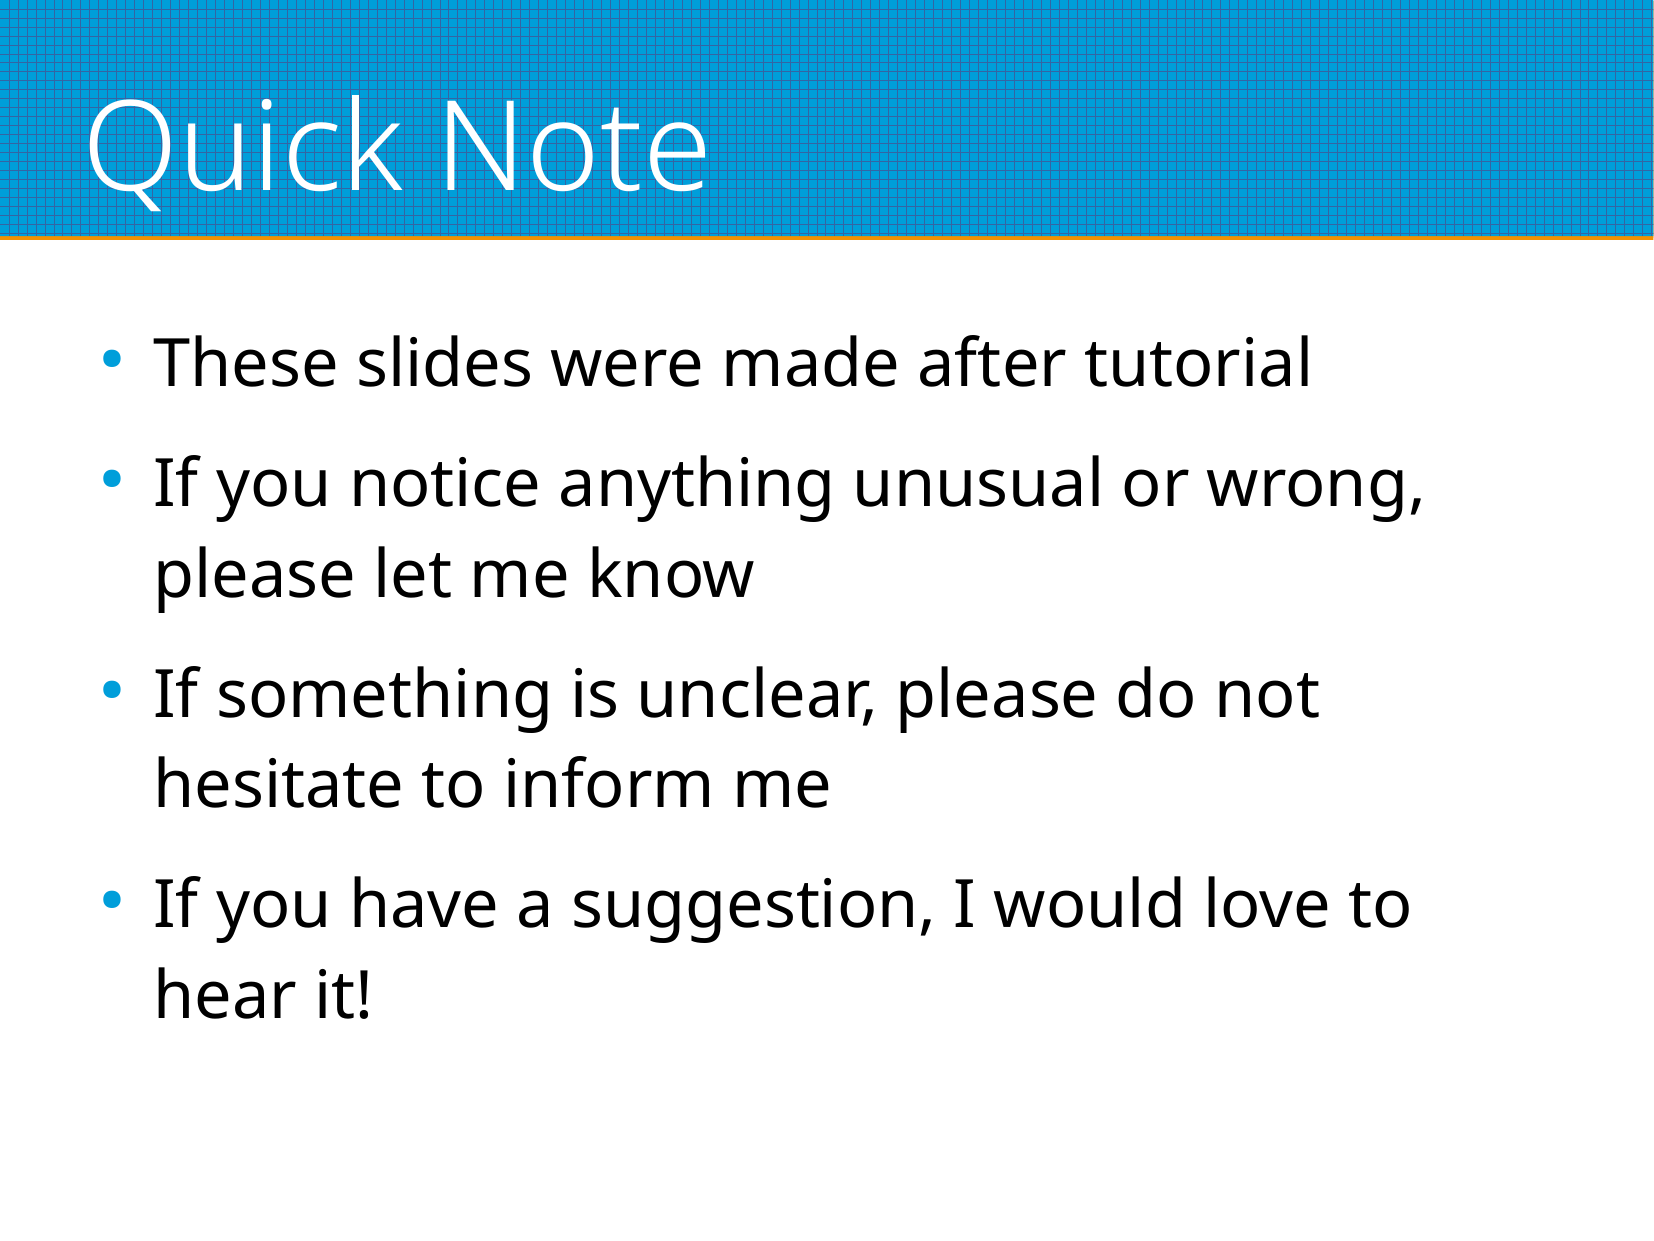

# Quick Note
These slides were made after tutorial
If you notice anything unusual or wrong, please let me know
If something is unclear, please do not hesitate to inform me
If you have a suggestion, I would love to hear it!